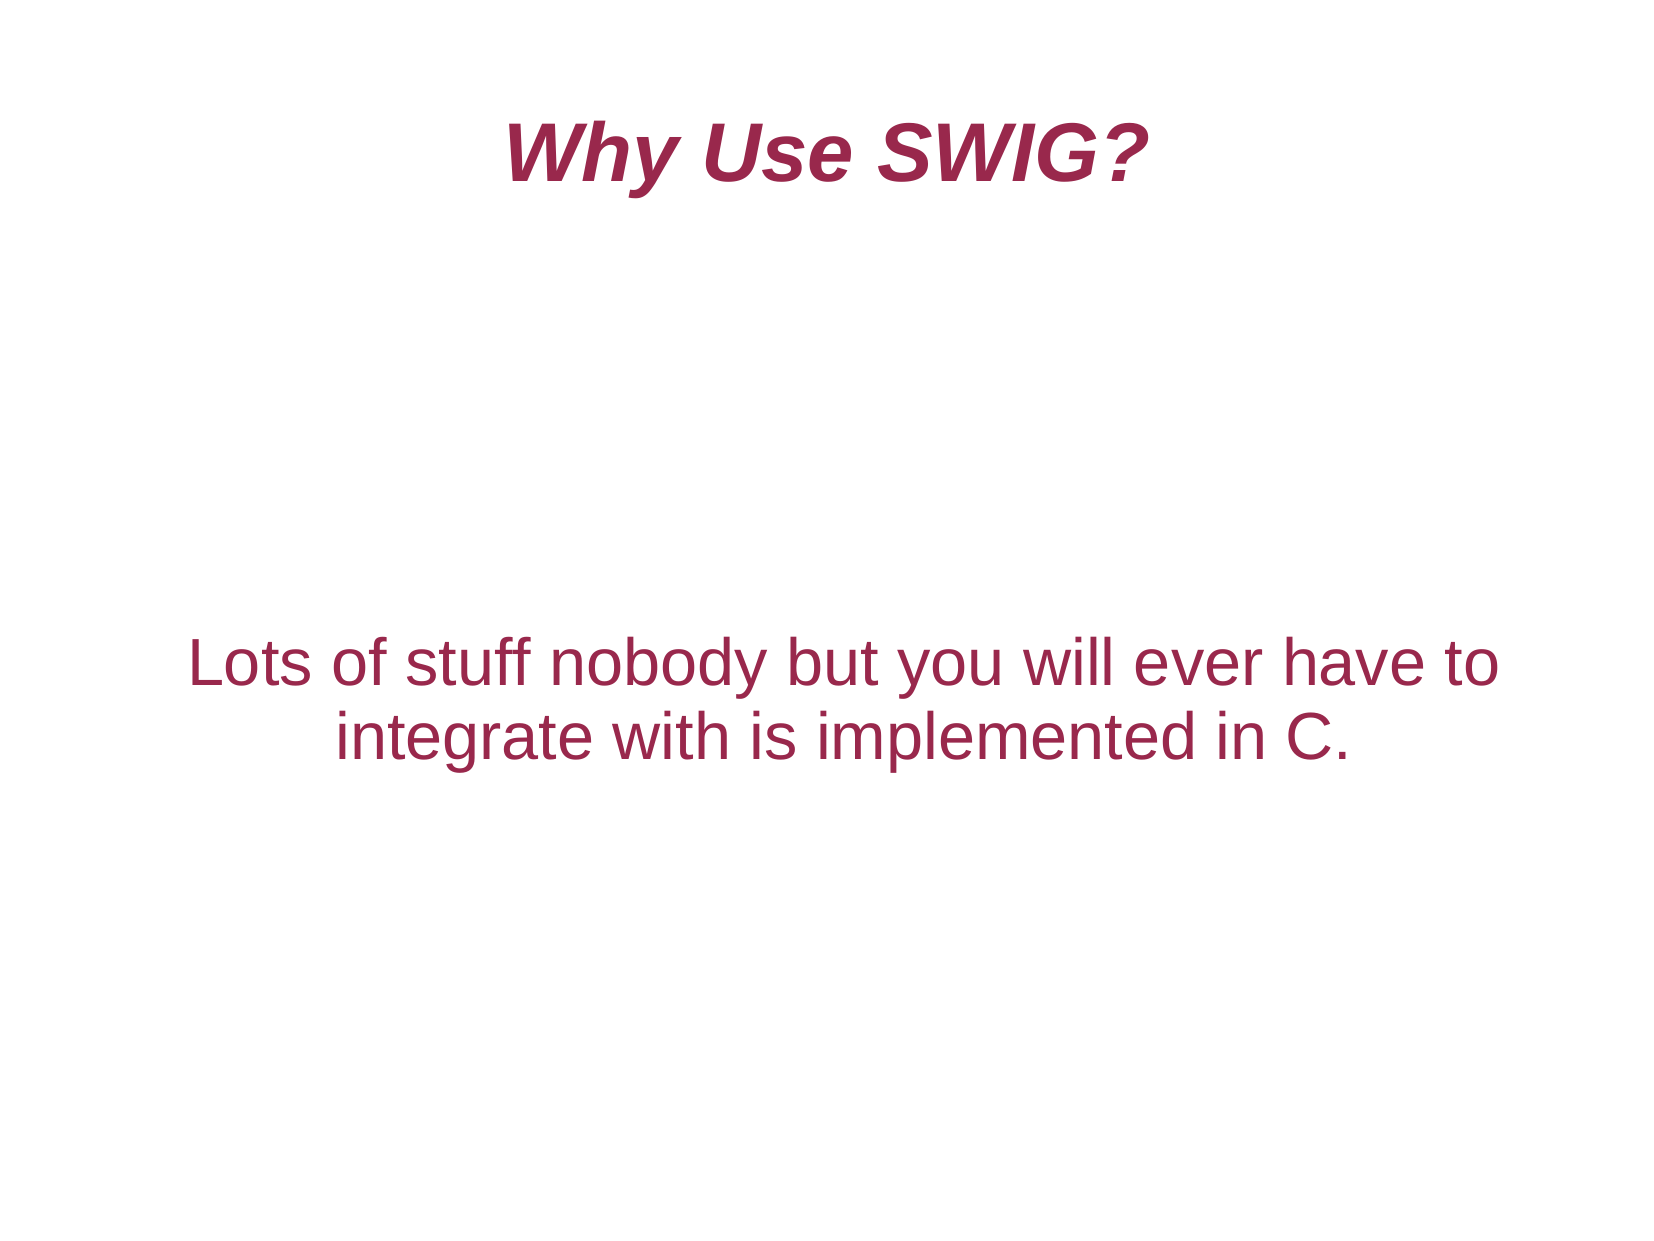

# Why Use SWIG?
Lots of stuff nobody but you will ever have to integrate with is implemented in C.